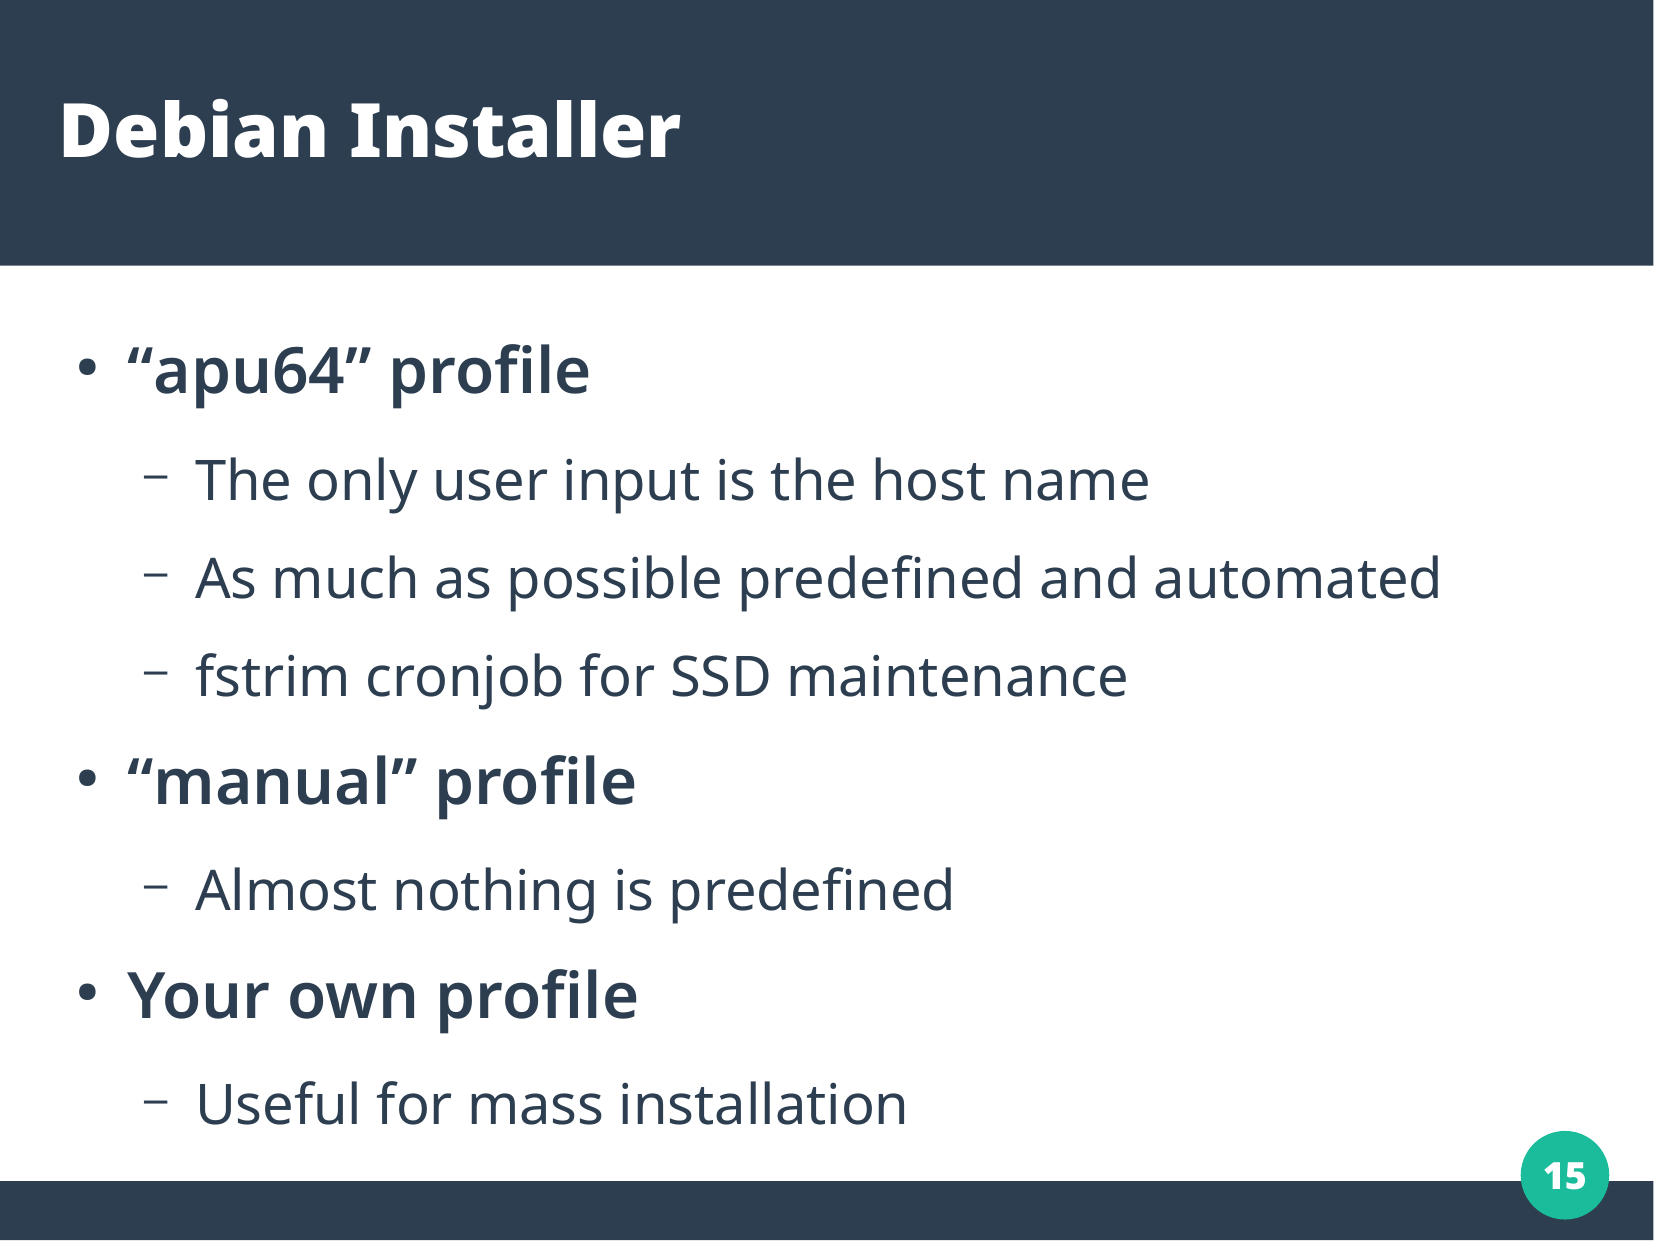

# Debian Installer
“apu64” profile
The only user input is the host name
As much as possible predefined and automated
fstrim cronjob for SSD maintenance
“manual” profile
Almost nothing is predefined
Your own profile
Useful for mass installation
15